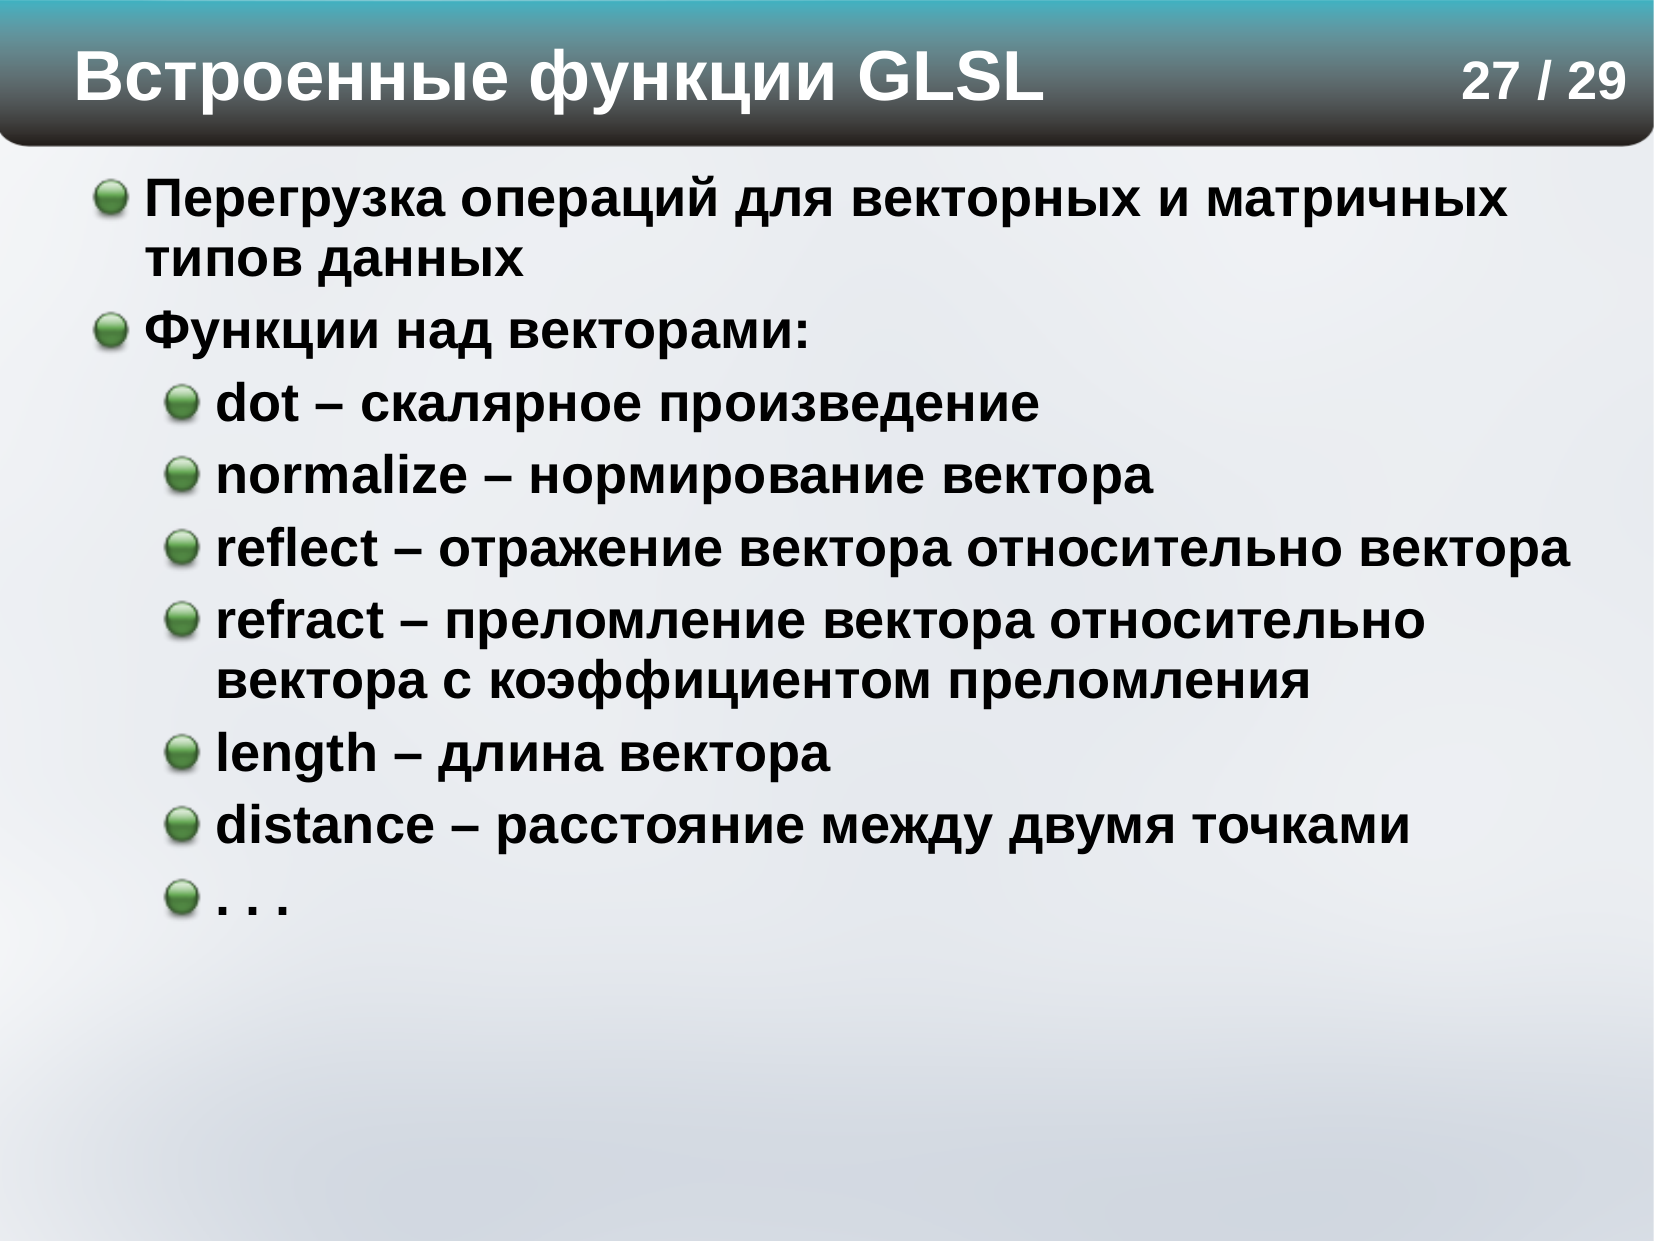

Встроенные функции GLSL
Перегрузка операций для векторных и матричных типов данных
Функции над векторами:
dot – скалярное произведение
normalize – нормирование вектора
reflect – отражение вектора относительно вектора
refract – преломление вектора относительно вектора с коэффициентом преломления
length – длина вектора
distance – расстояние между двумя точками
. . .